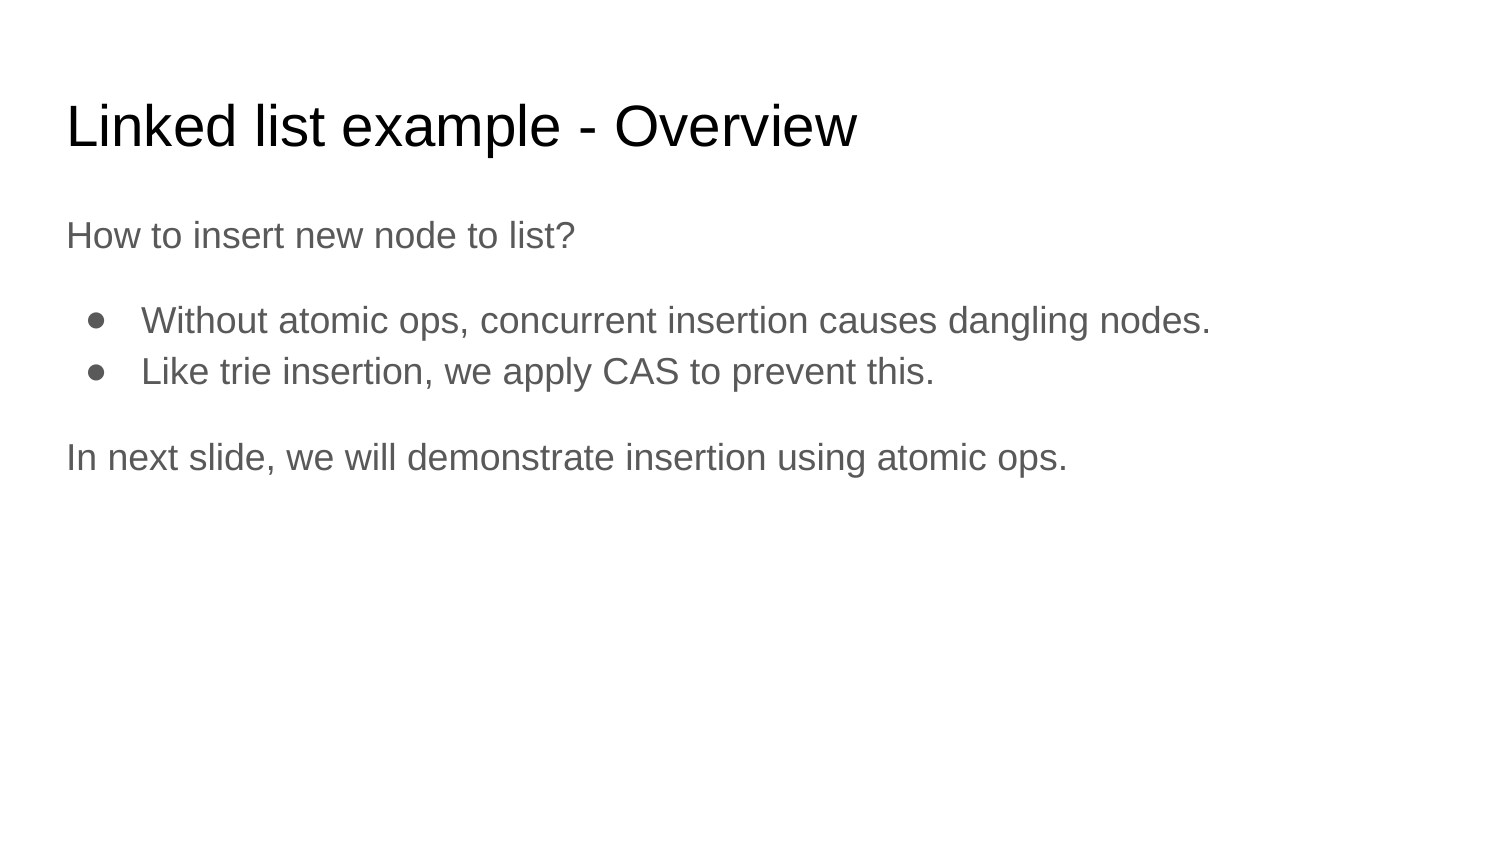

Linked list example - Overview
# How to insert new node to list?
Without atomic ops, concurrent insertion causes dangling nodes.
Like trie insertion, we apply CAS to prevent this.
In next slide, we will demonstrate insertion using atomic ops.